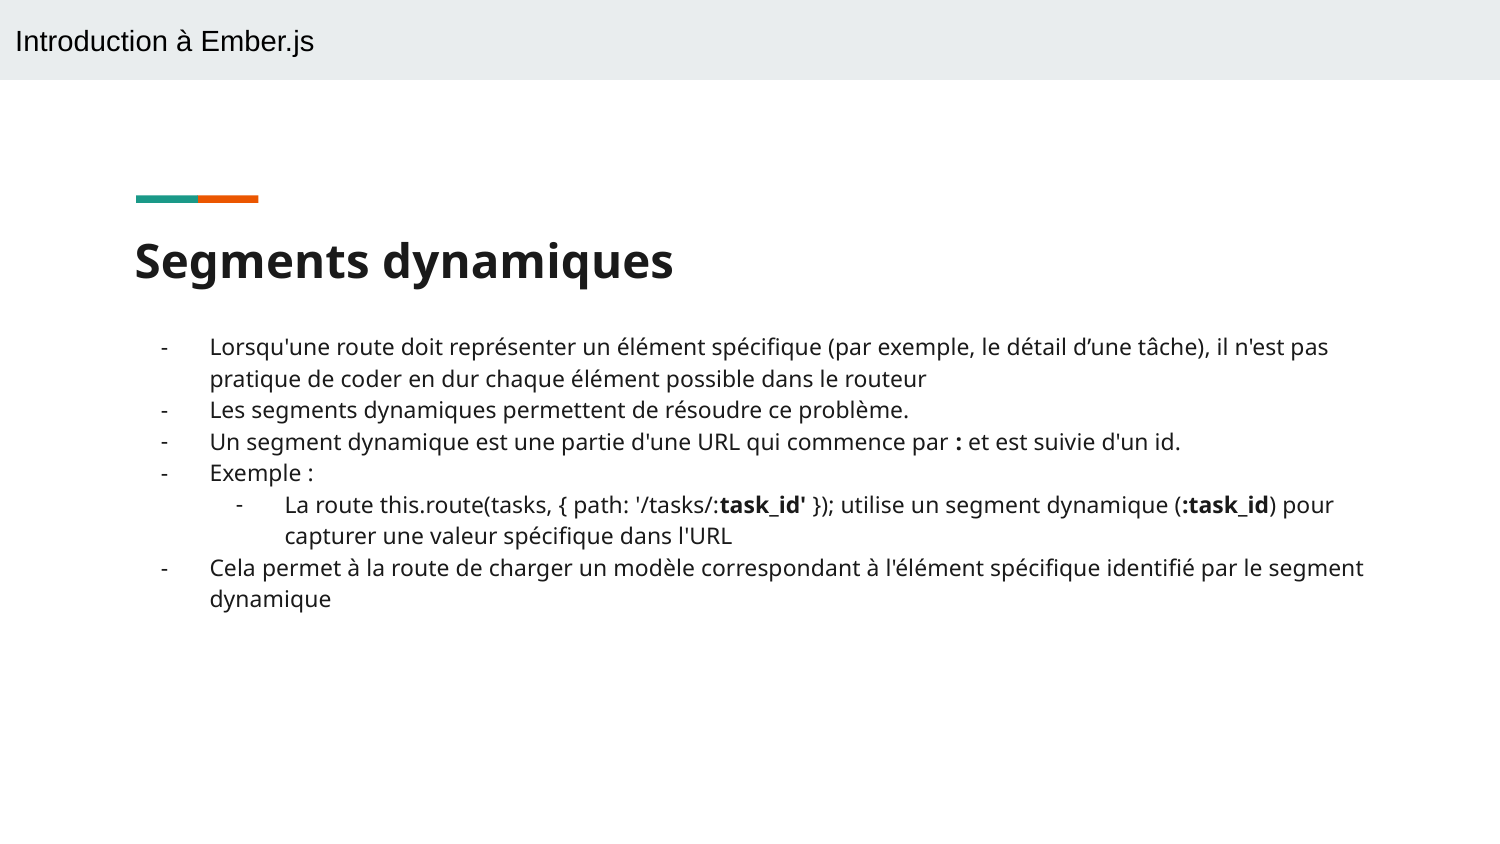

# Segments dynamiques
Lorsqu'une route doit représenter un élément spécifique (par exemple, le détail d’une tâche), il n'est pas pratique de coder en dur chaque élément possible dans le routeur
Les segments dynamiques permettent de résoudre ce problème.
Un segment dynamique est une partie d'une URL qui commence par : et est suivie d'un id.
Exemple :
La route this.route(tasks, { path: '/tasks/:task_id' }); utilise un segment dynamique (:task_id) pour capturer une valeur spécifique dans l'URL
Cela permet à la route de charger un modèle correspondant à l'élément spécifique identifié par le segment dynamique